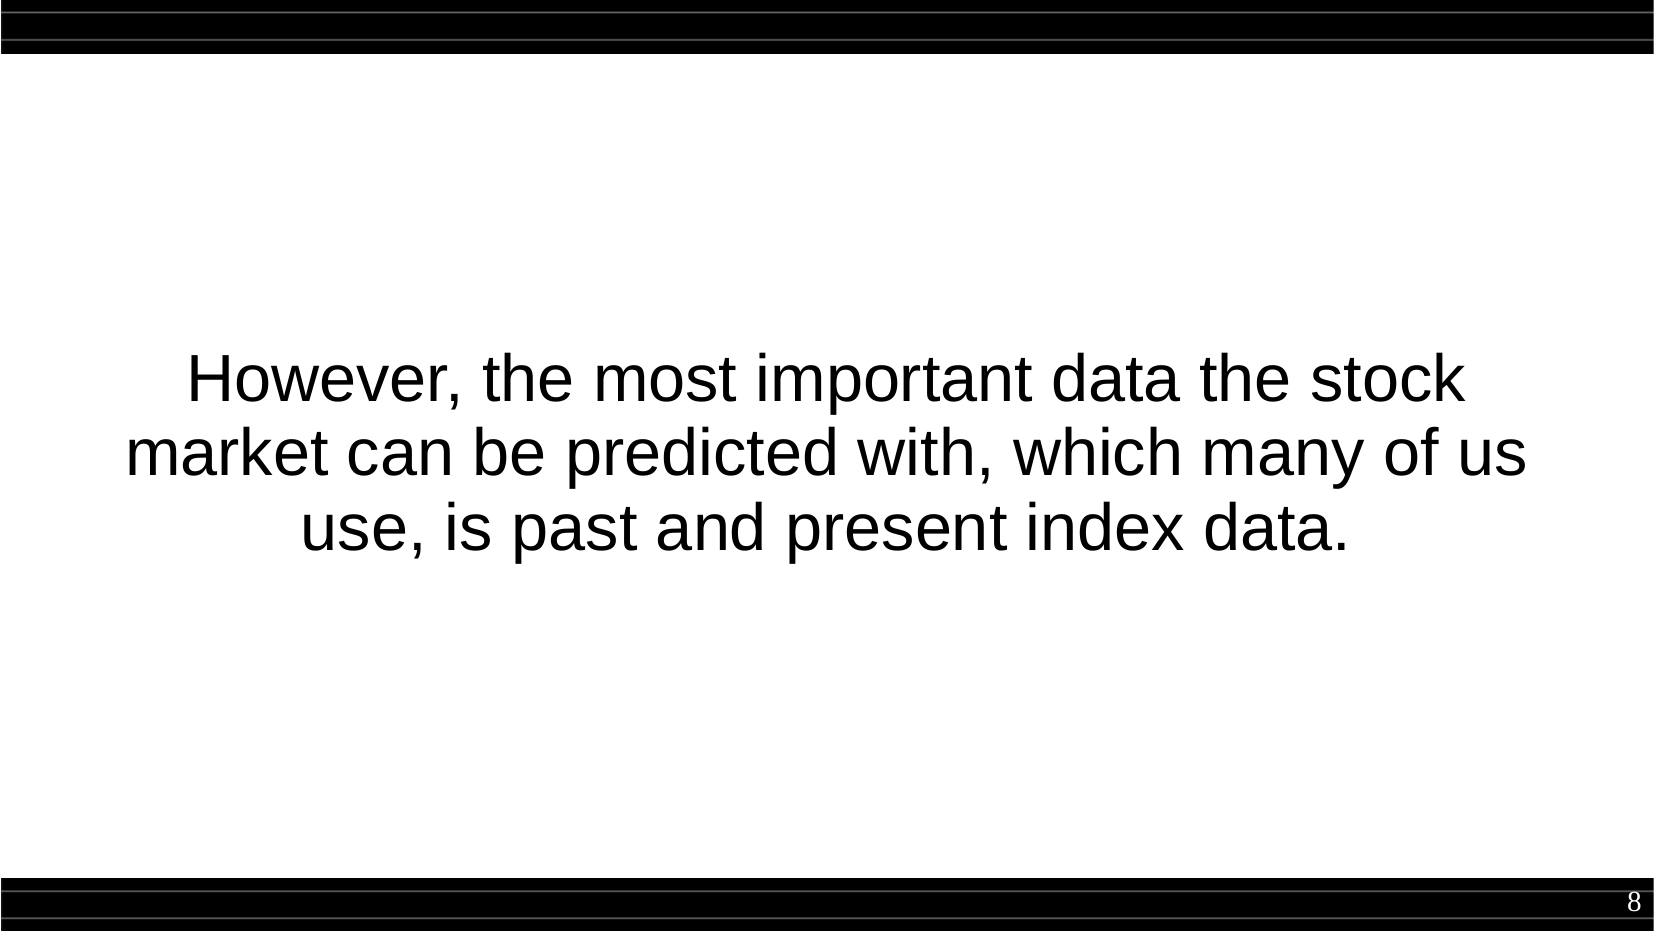

# However, the most important data the stock market can be predicted with, which many of us use, is past and present index data.